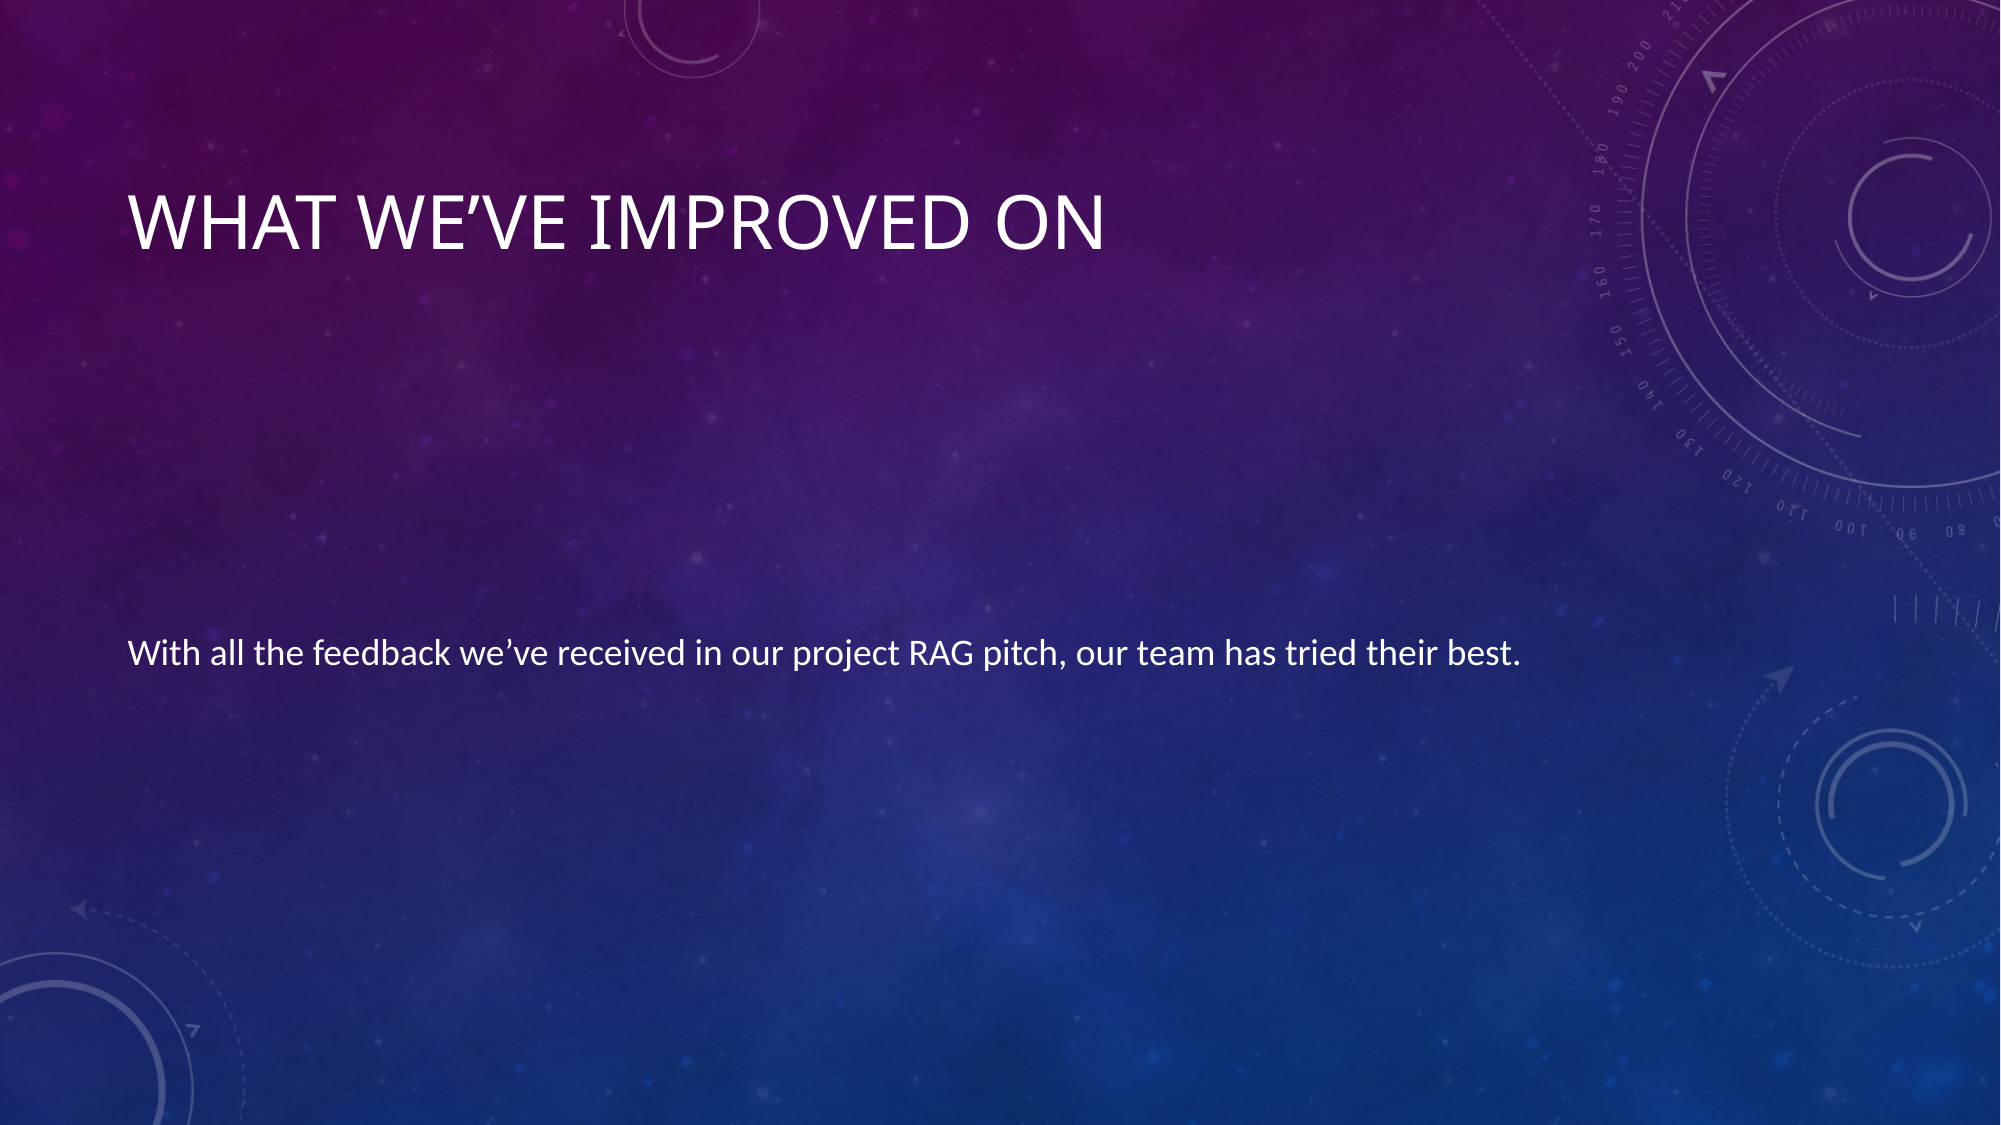

# What we’ve improved on
With all the feedback we’ve received in our project RAG pitch, our team has tried their best.